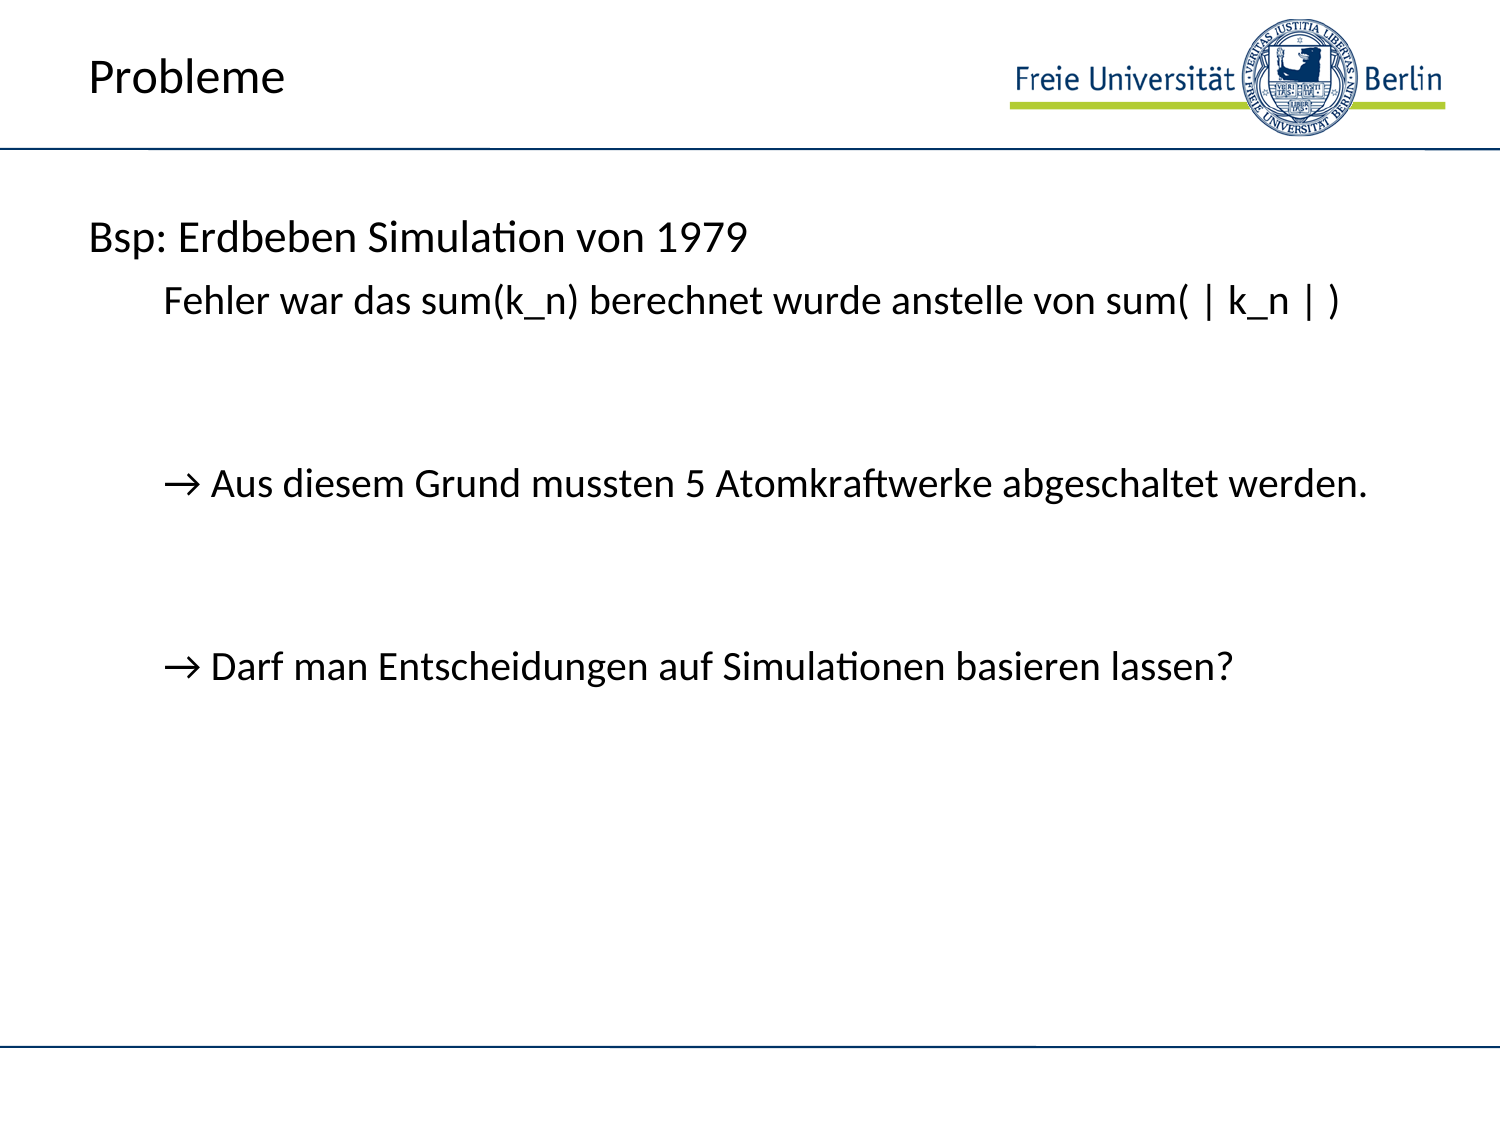

# Probleme
Bsp: Erdbeben Simulation von 1979
Fehler war das sum(k_n) berechnet wurde anstelle von sum( | k_n | )
→ Aus diesem Grund mussten 5 Atomkraftwerke abgeschaltet werden.
→ Darf man Entscheidungen auf Simulationen basieren lassen?